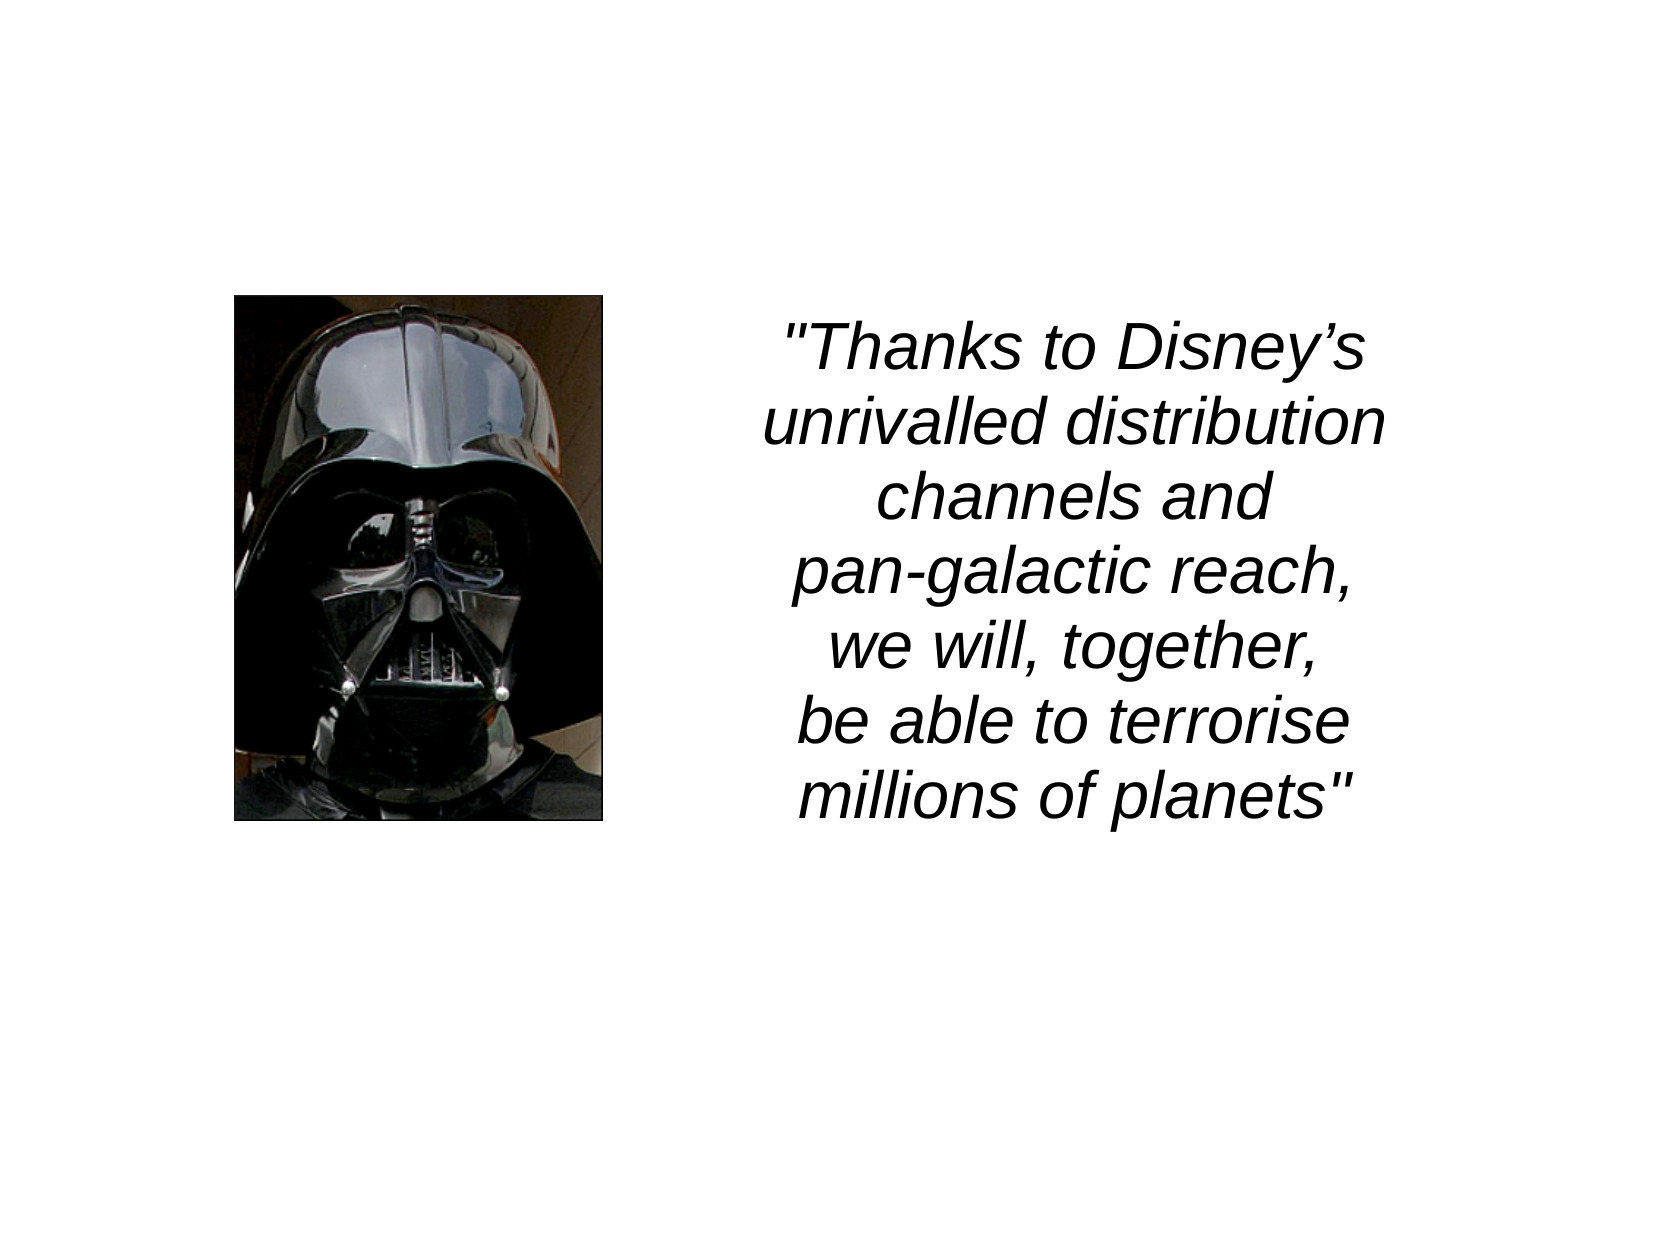

"Thanks to Disney’s unrivalled distribution channels and
pan-galactic reach,
we will, together,
be able to terrorise millions of planets"